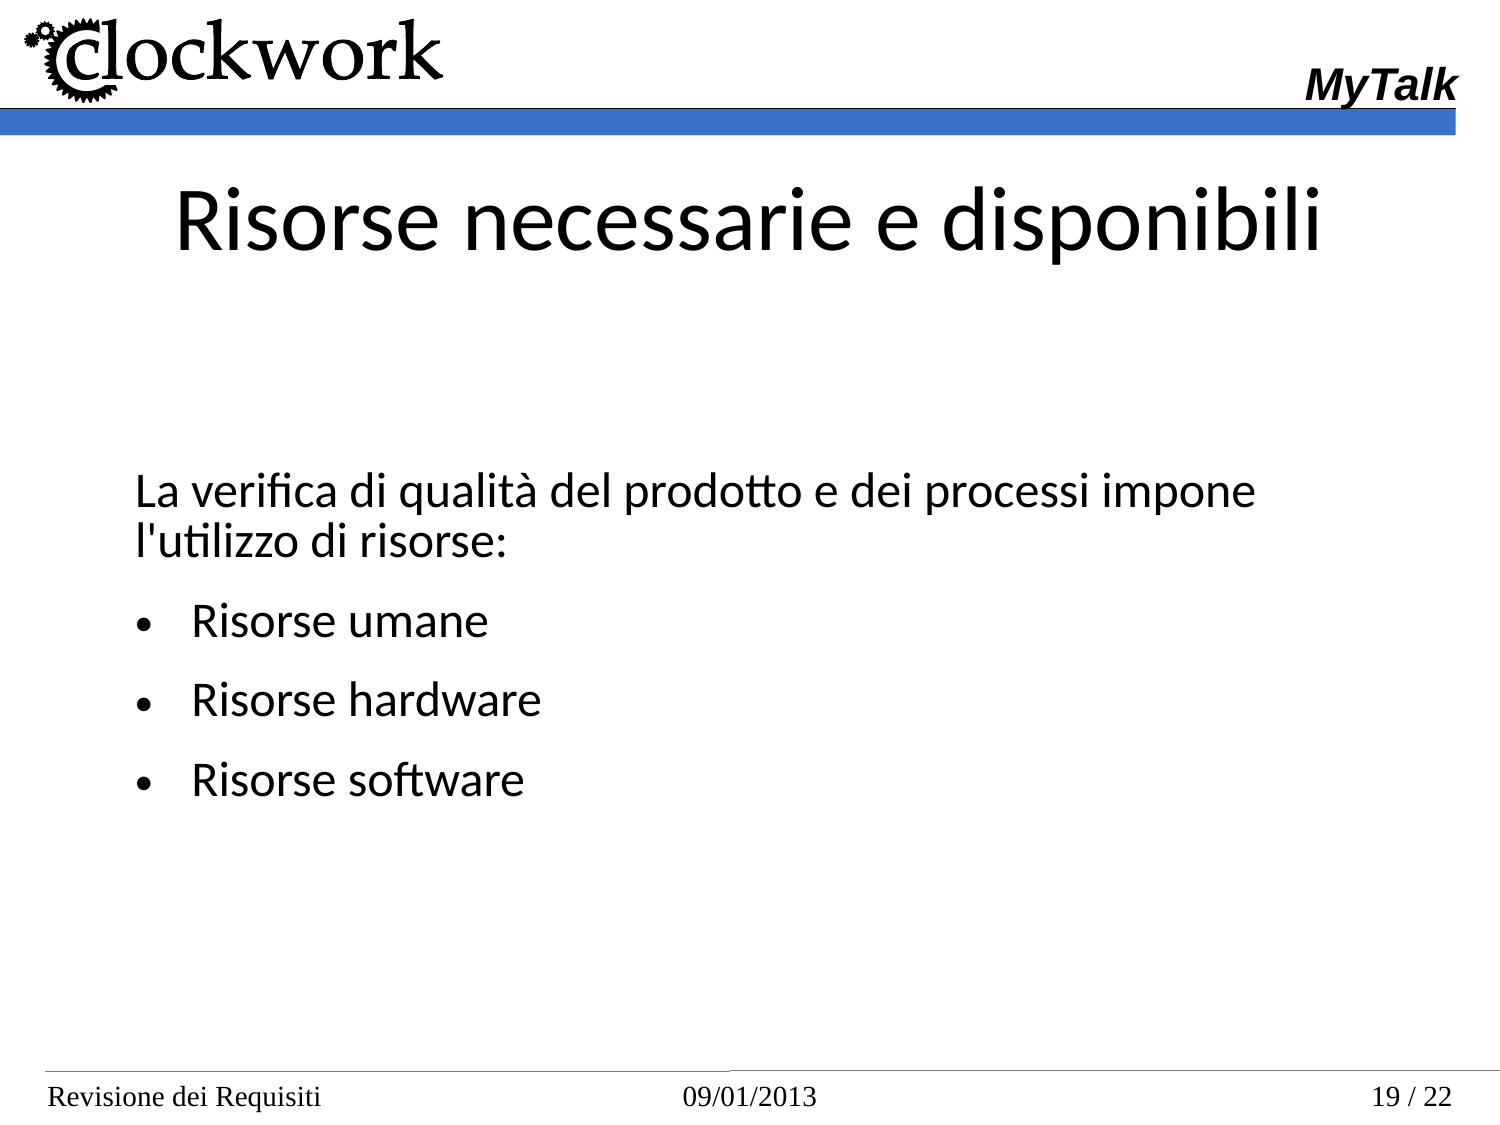

# Risorse necessarie e disponibili
La verifica di qualità del prodotto e dei processi impone l'utilizzo di risorse:
Risorse umane
Risorse hardware
Risorse software
Revisione dei Requisiti
09/01/2013
19